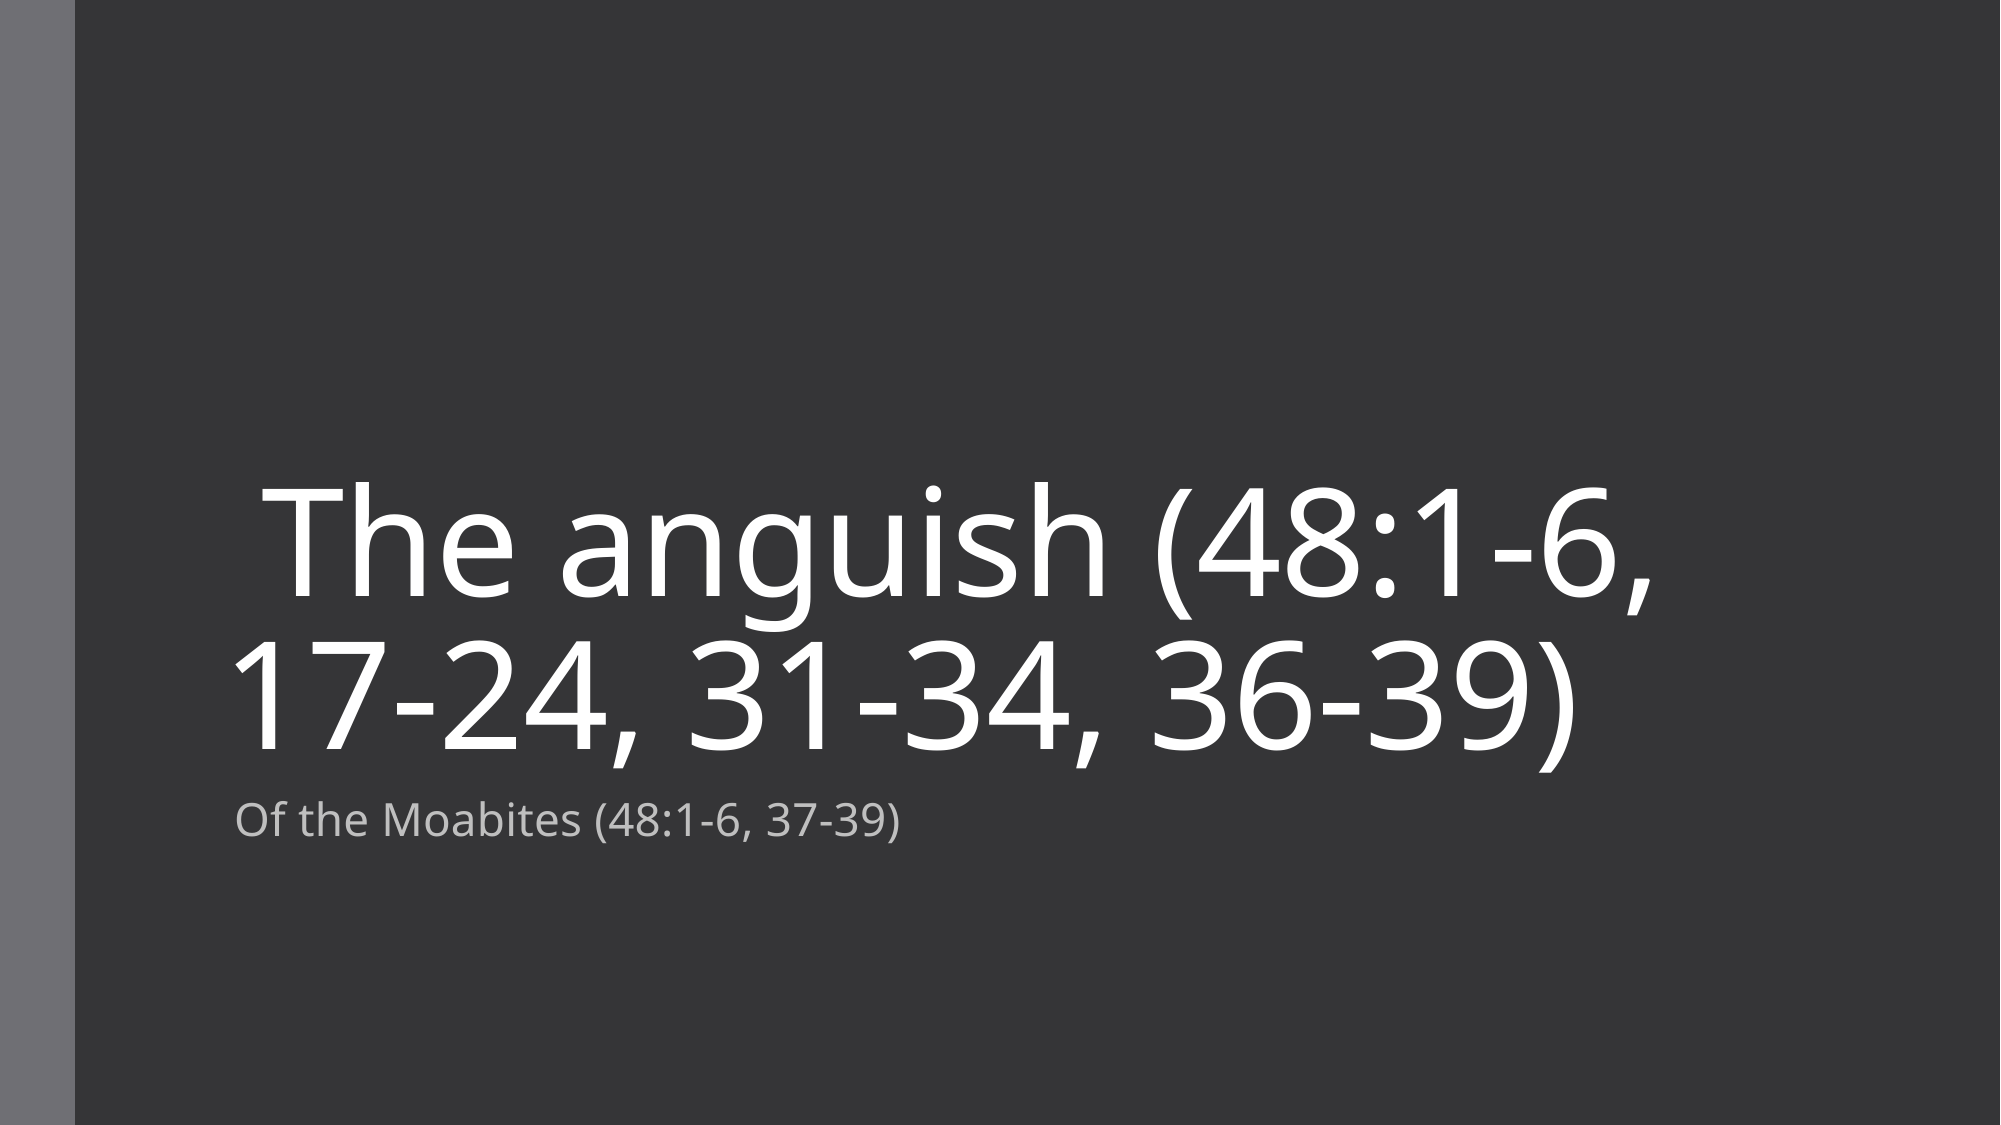

# The anguish (48:1-6, 17-24, 31-34, 36-39)
 Of the Moabites (48:1-6, 37-39)